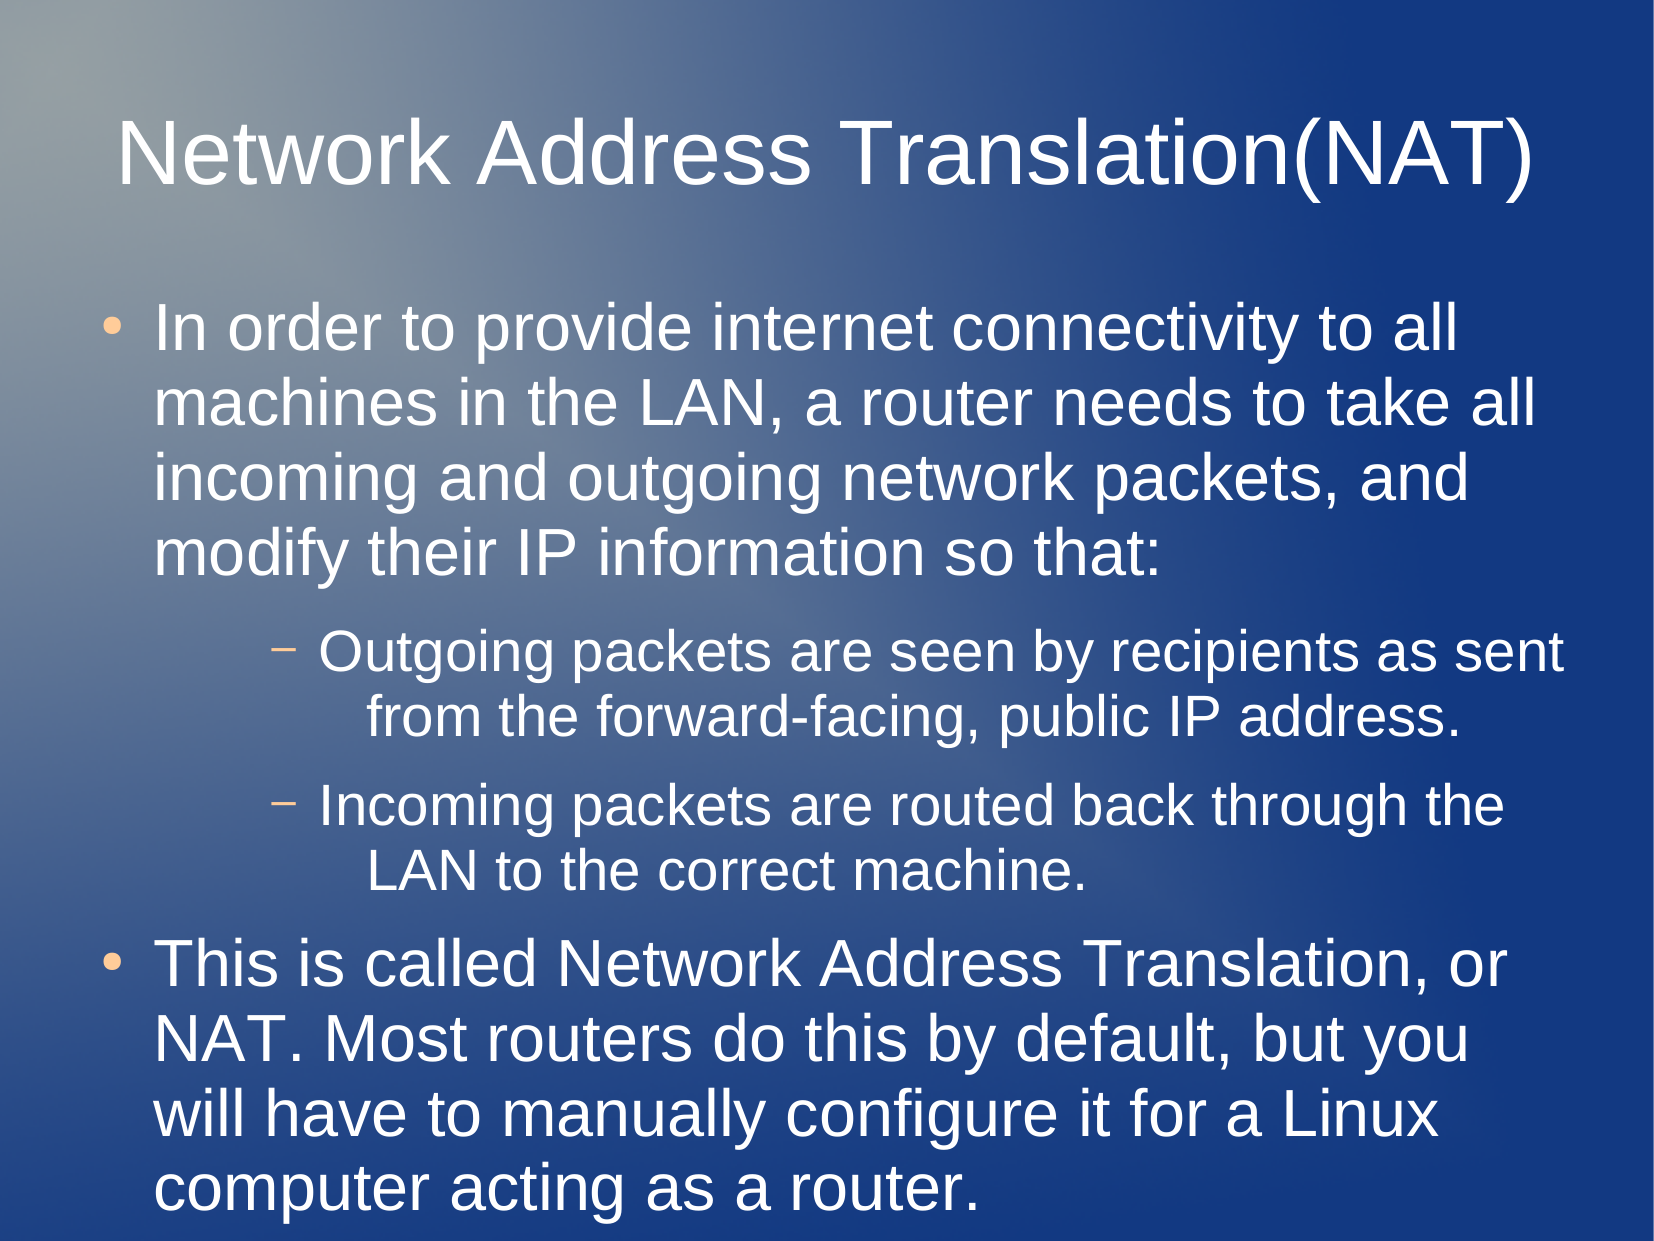

# Network Address Translation(NAT)
In order to provide internet connectivity to all machines in the LAN, a router needs to take all incoming and outgoing network packets, and modify their IP information so that:
Outgoing packets are seen by recipients as sent from the forward-facing, public IP address.
Incoming packets are routed back through the LAN to the correct machine.
This is called Network Address Translation, or NAT. Most routers do this by default, but you will have to manually configure it for a Linux computer acting as a router.